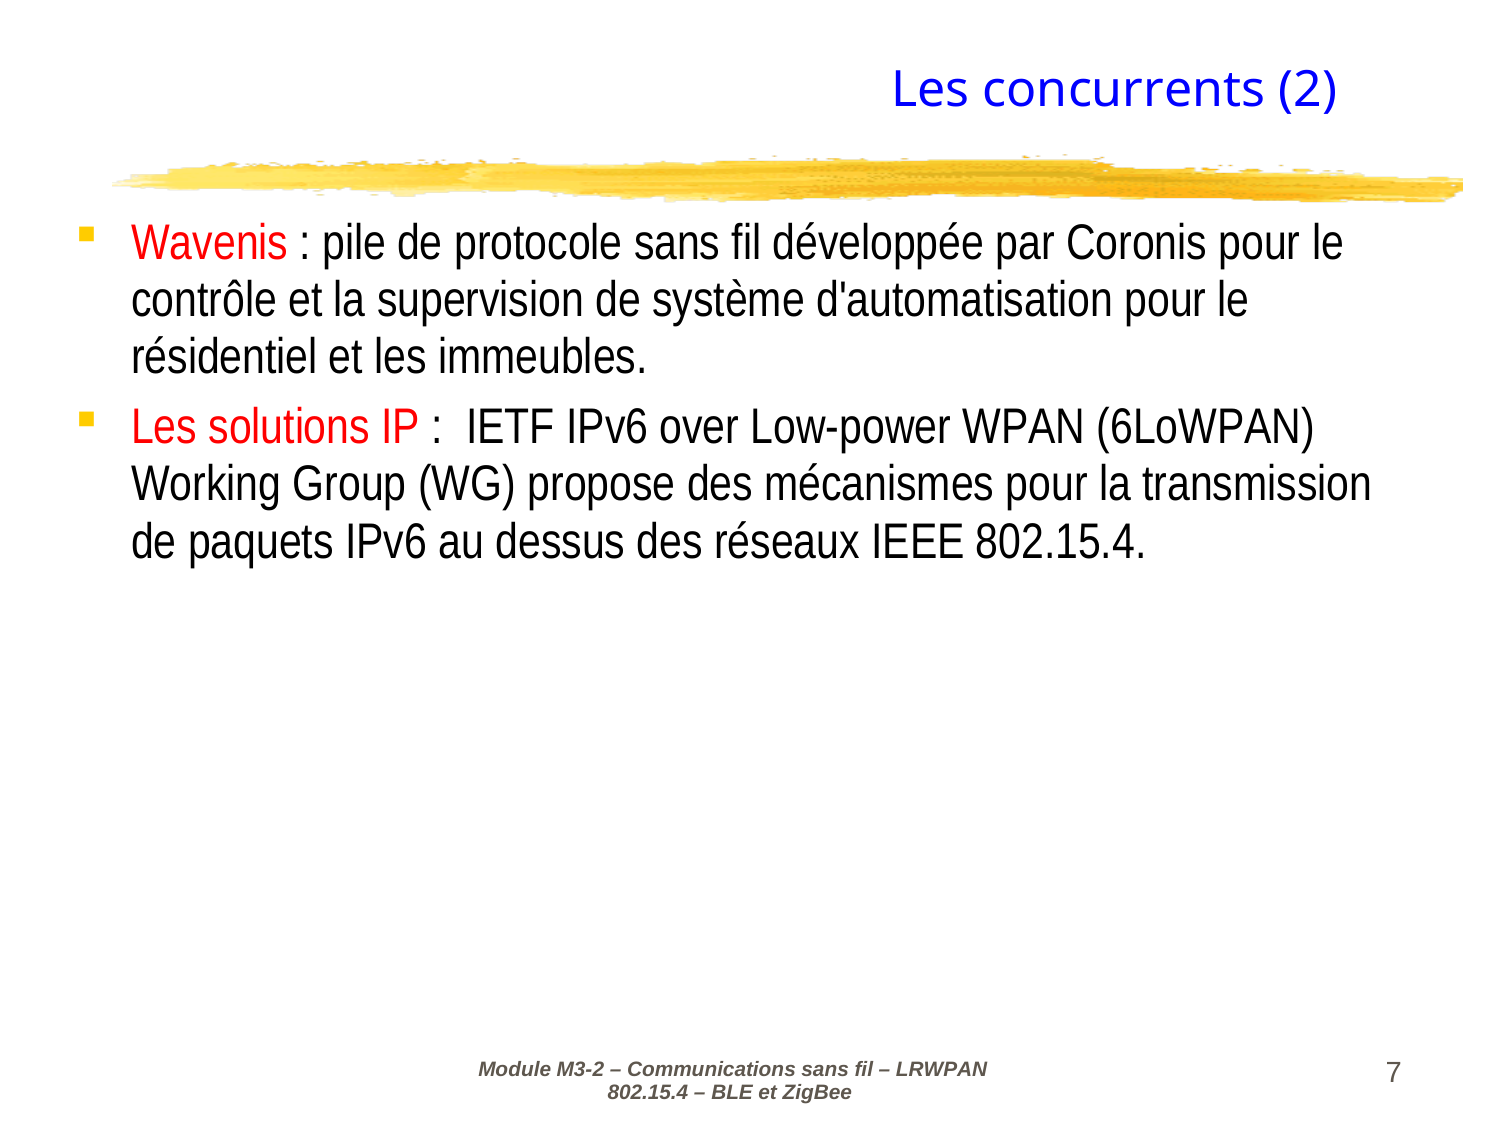

# Les concurrents (2)
Wavenis : pile de protocole sans fil développée par Coronis pour le contrôle et la supervision de système d'automatisation pour le résidentiel et les immeubles.
Les solutions IP : IETF IPv6 over Low-power WPAN (6LoWPAN) Working Group (WG) propose des mécanismes pour la transmission de paquets IPv6 au dessus des réseaux IEEE 802.15.4.
7